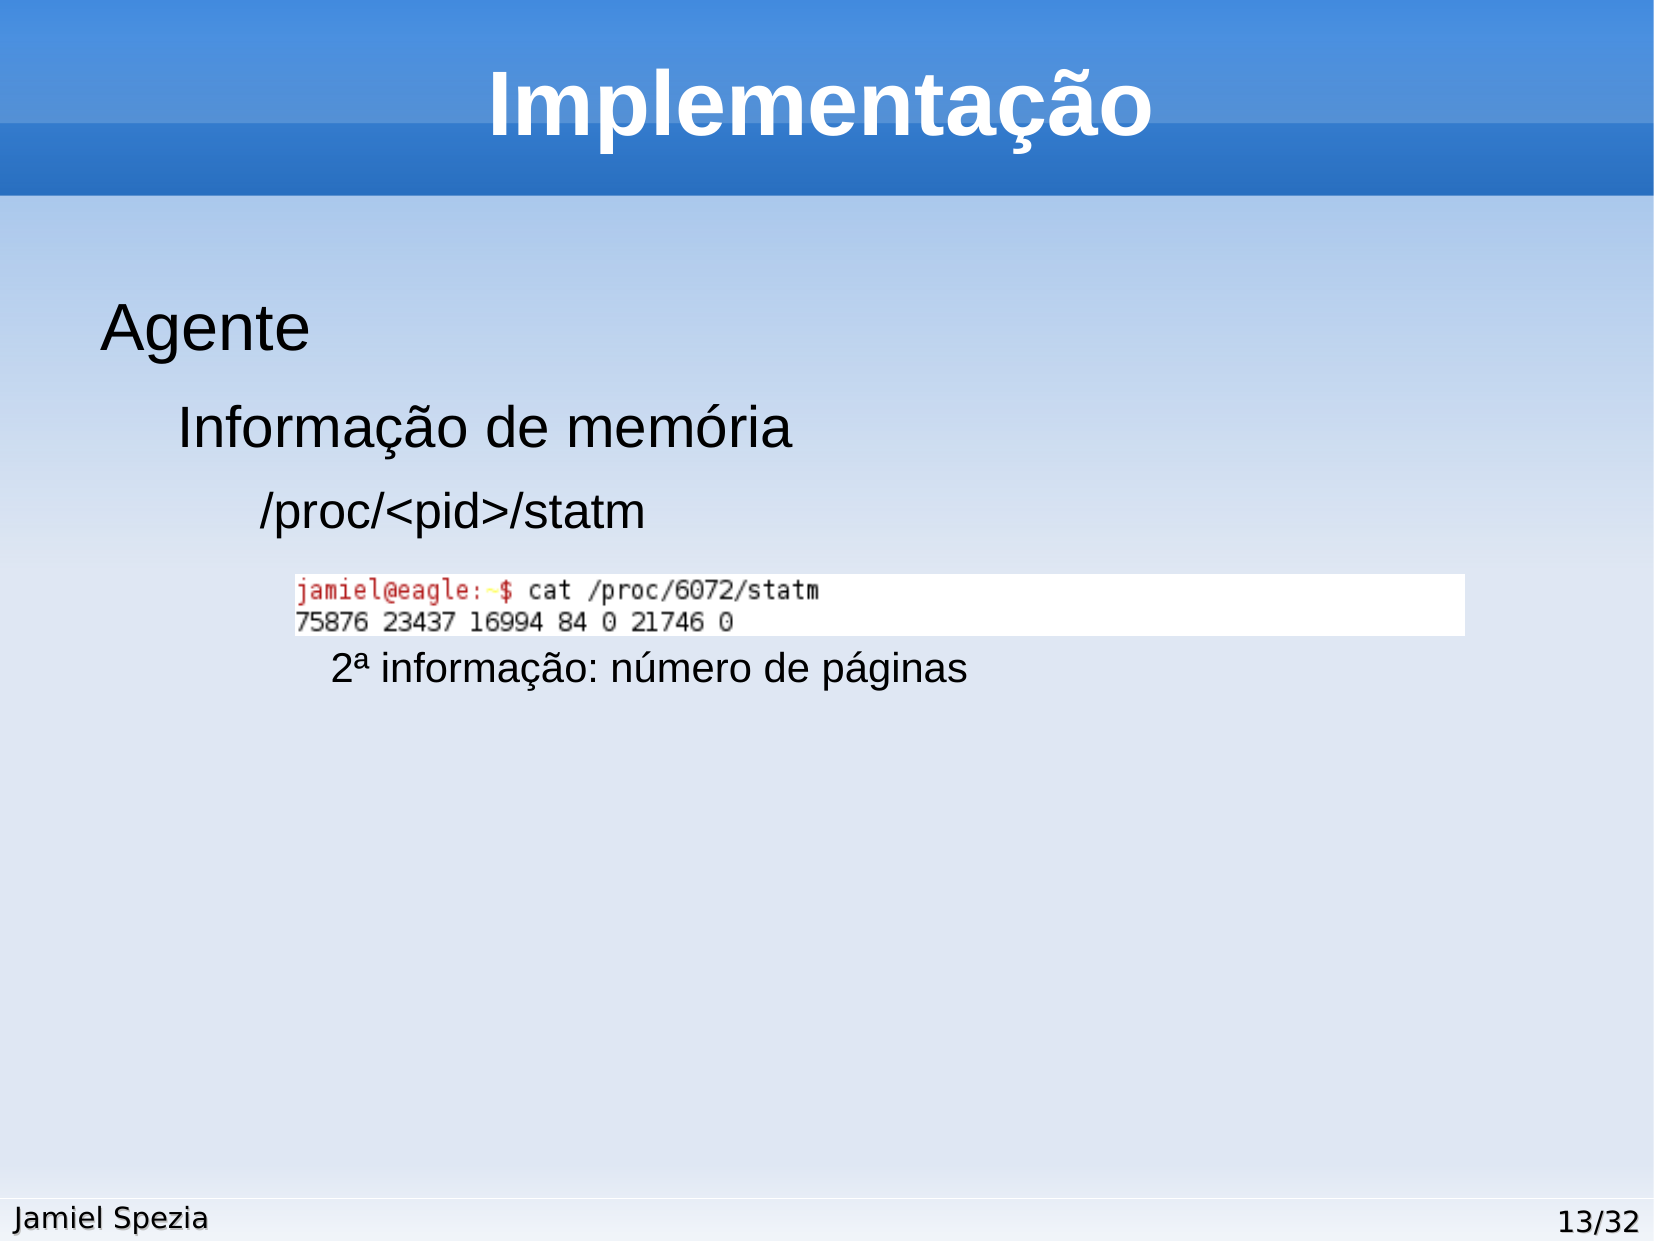

Implementação
# Agente
Informação de memória
/proc/<pid>/statm
2ª informação: número de páginas